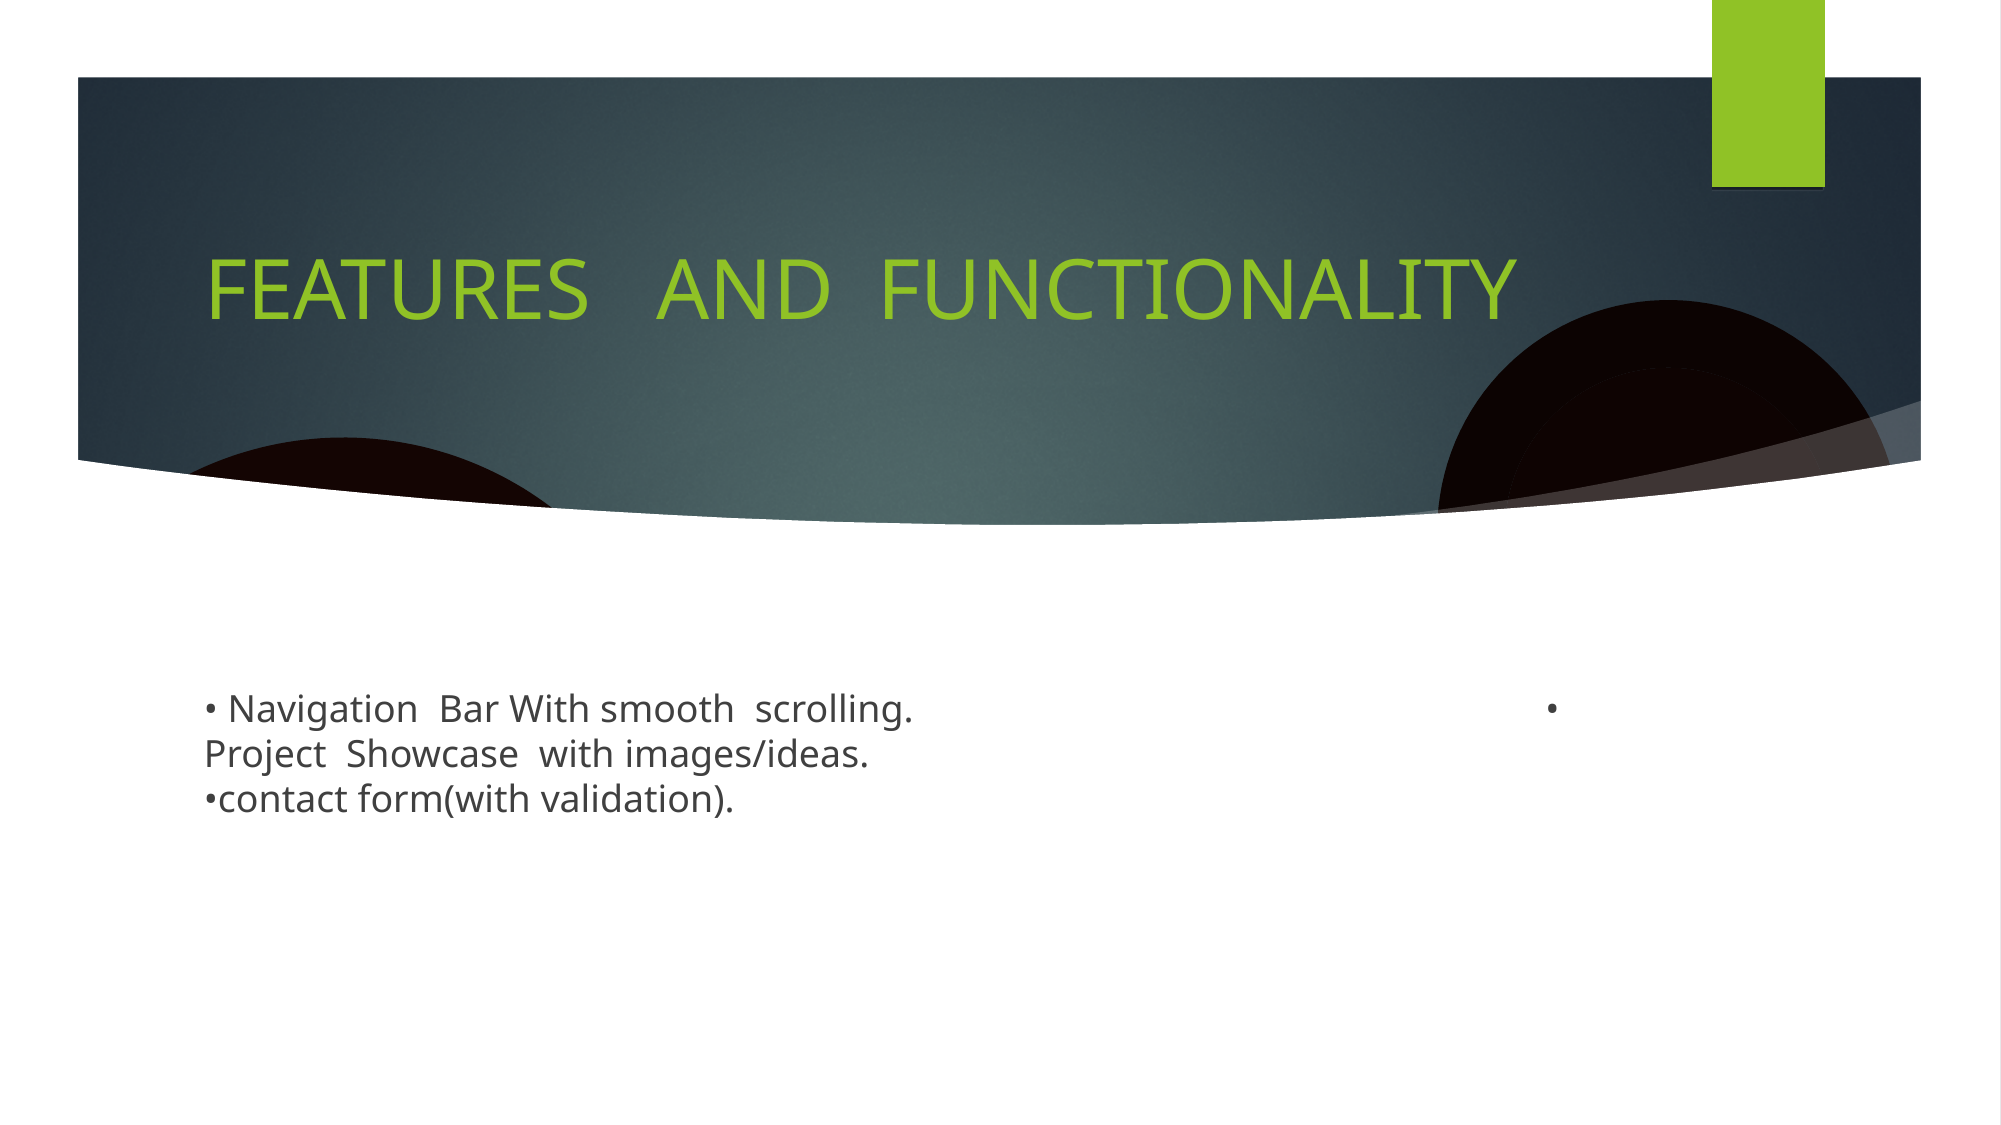

# FEATURES AND FUNCTIONALITY
• Navigation Bar With smooth scrolling. • Project Showcase with images/ideas. •contact form(with validation).